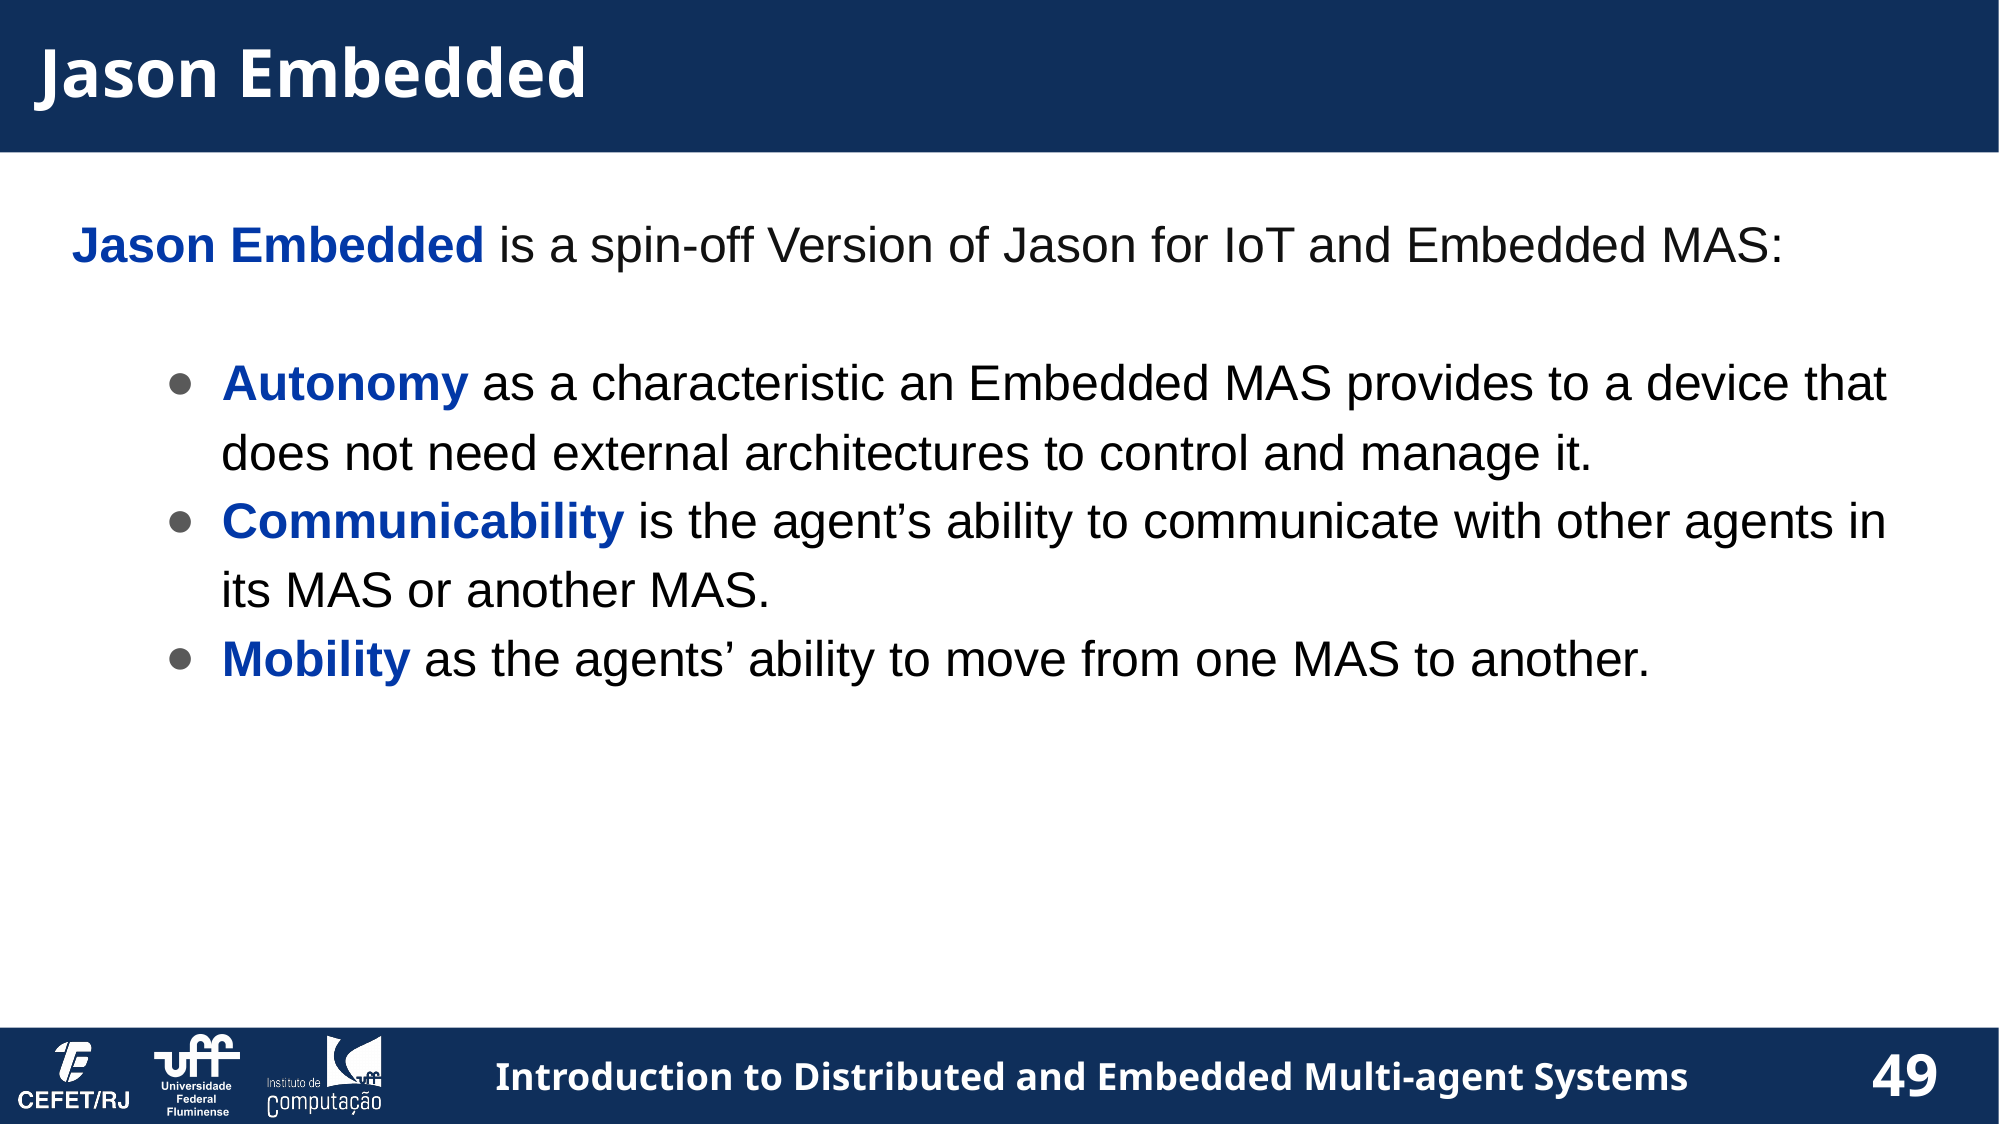

Jason Embedded
Jason Embedded is a spin-off Version of Jason for IoT and Embedded MAS:
Autonomy as a characteristic an Embedded MAS provides to a device that does not need external architectures to control and manage it.
Communicability is the agent’s ability to communicate with other agents in its MAS or another MAS.
Mobility as the agents’ ability to move from one MAS to another.